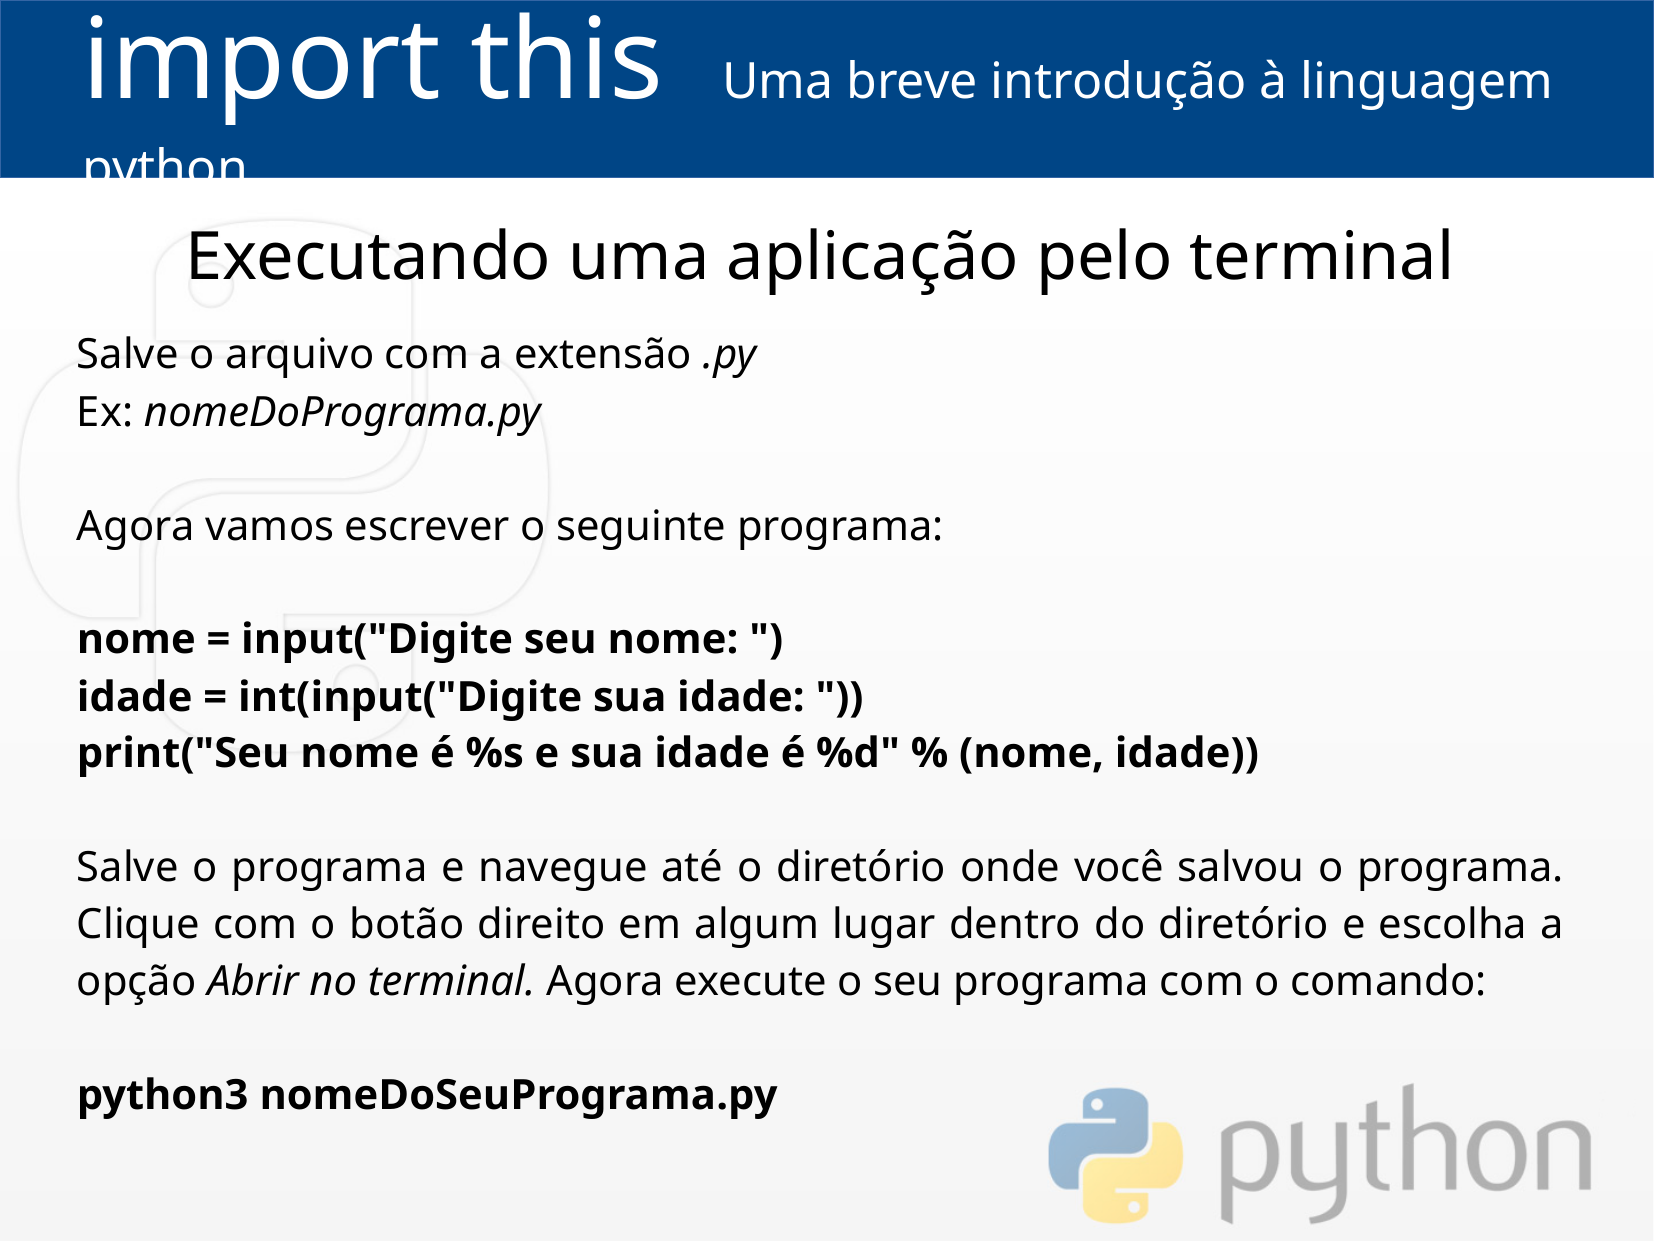

import this Uma breve introdução à linguagem python
Executando uma aplicação pelo terminal
# Salve o arquivo com a extensão .py
Ex: nomeDoPrograma.py
Agora vamos escrever o seguinte programa:
nome = input("Digite seu nome: ")
idade = int(input("Digite sua idade: "))
print("Seu nome é %s e sua idade é %d" % (nome, idade))
Salve o programa e navegue até o diretório onde você salvou o programa. Clique com o botão direito em algum lugar dentro do diretório e escolha a opção Abrir no terminal. Agora execute o seu programa com o comando:
python3 nomeDoSeuPrograma.py